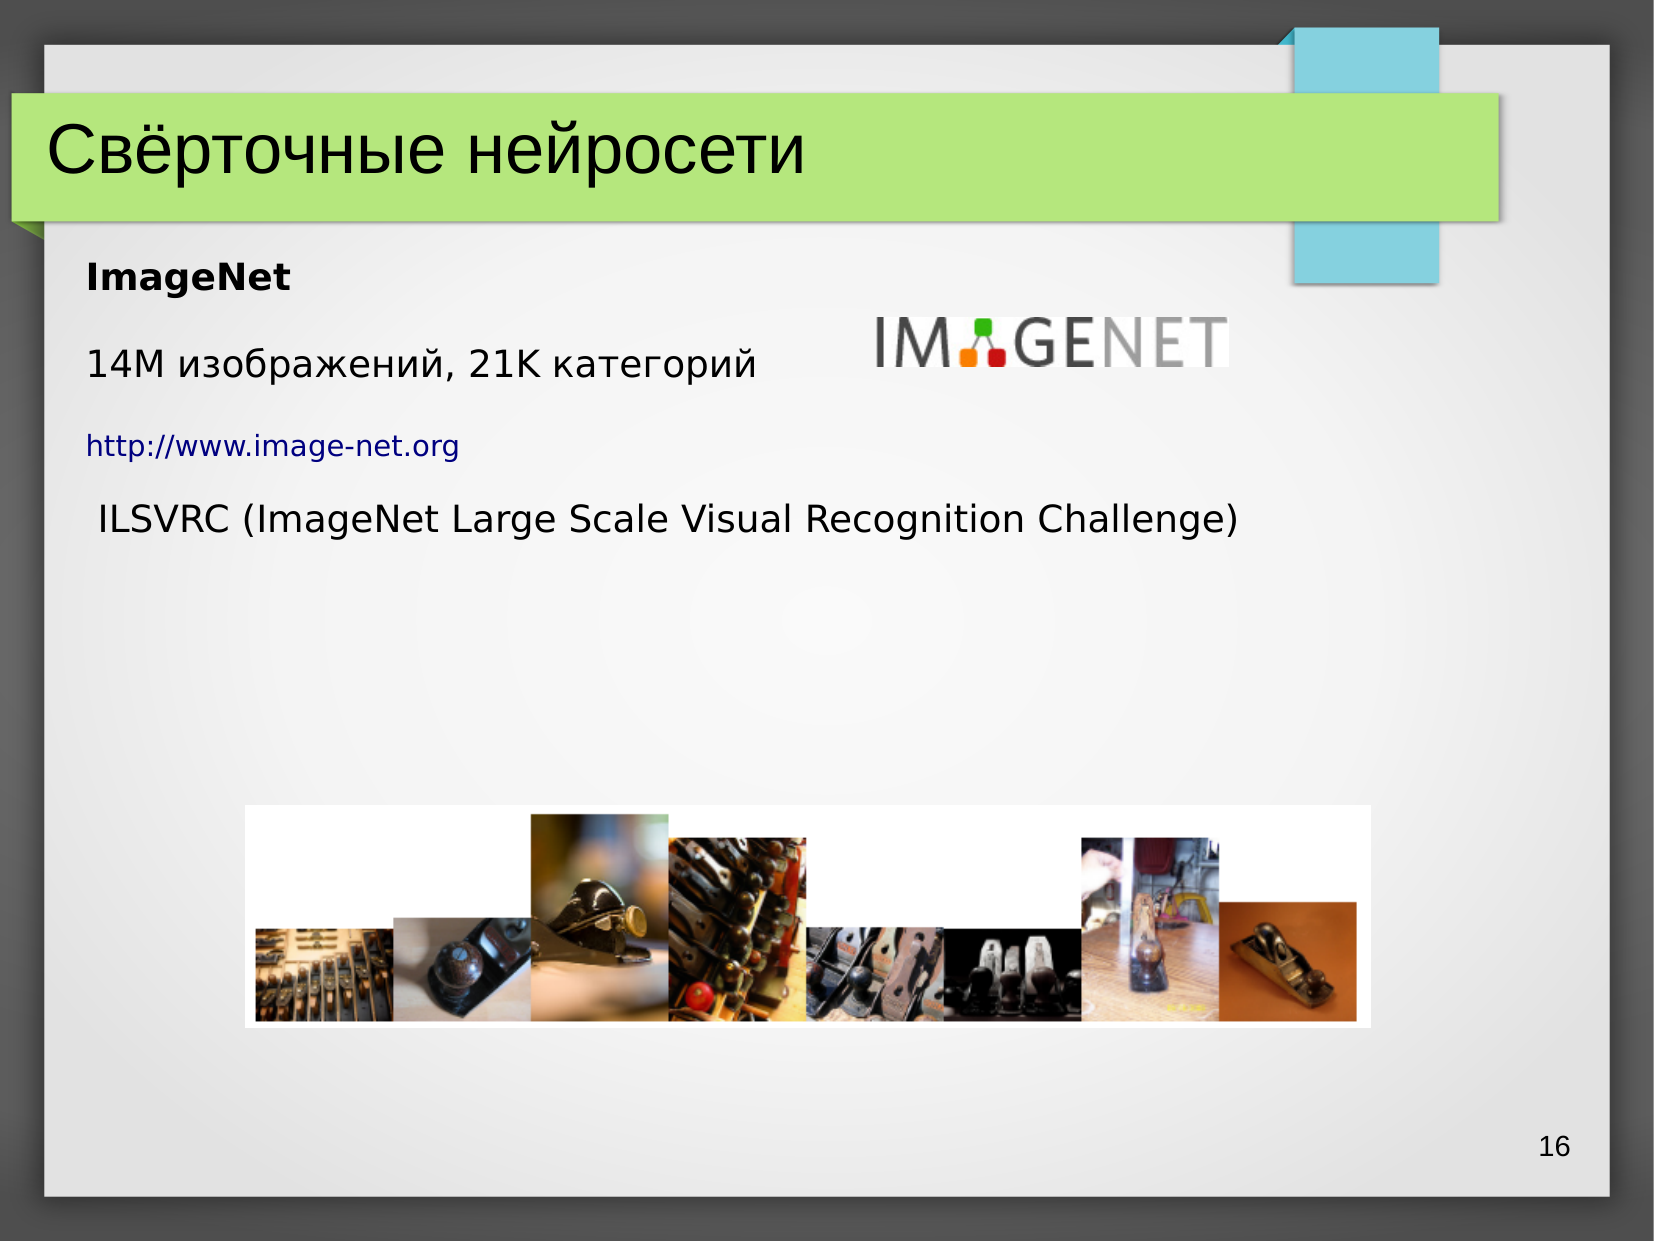

# Свёрточные нейросети
ImageNet
14M изображений, 21K категорий
http://www.image-net.org
 ILSVRC (ImageNet Large Scale Visual Recognition Challenge)
16